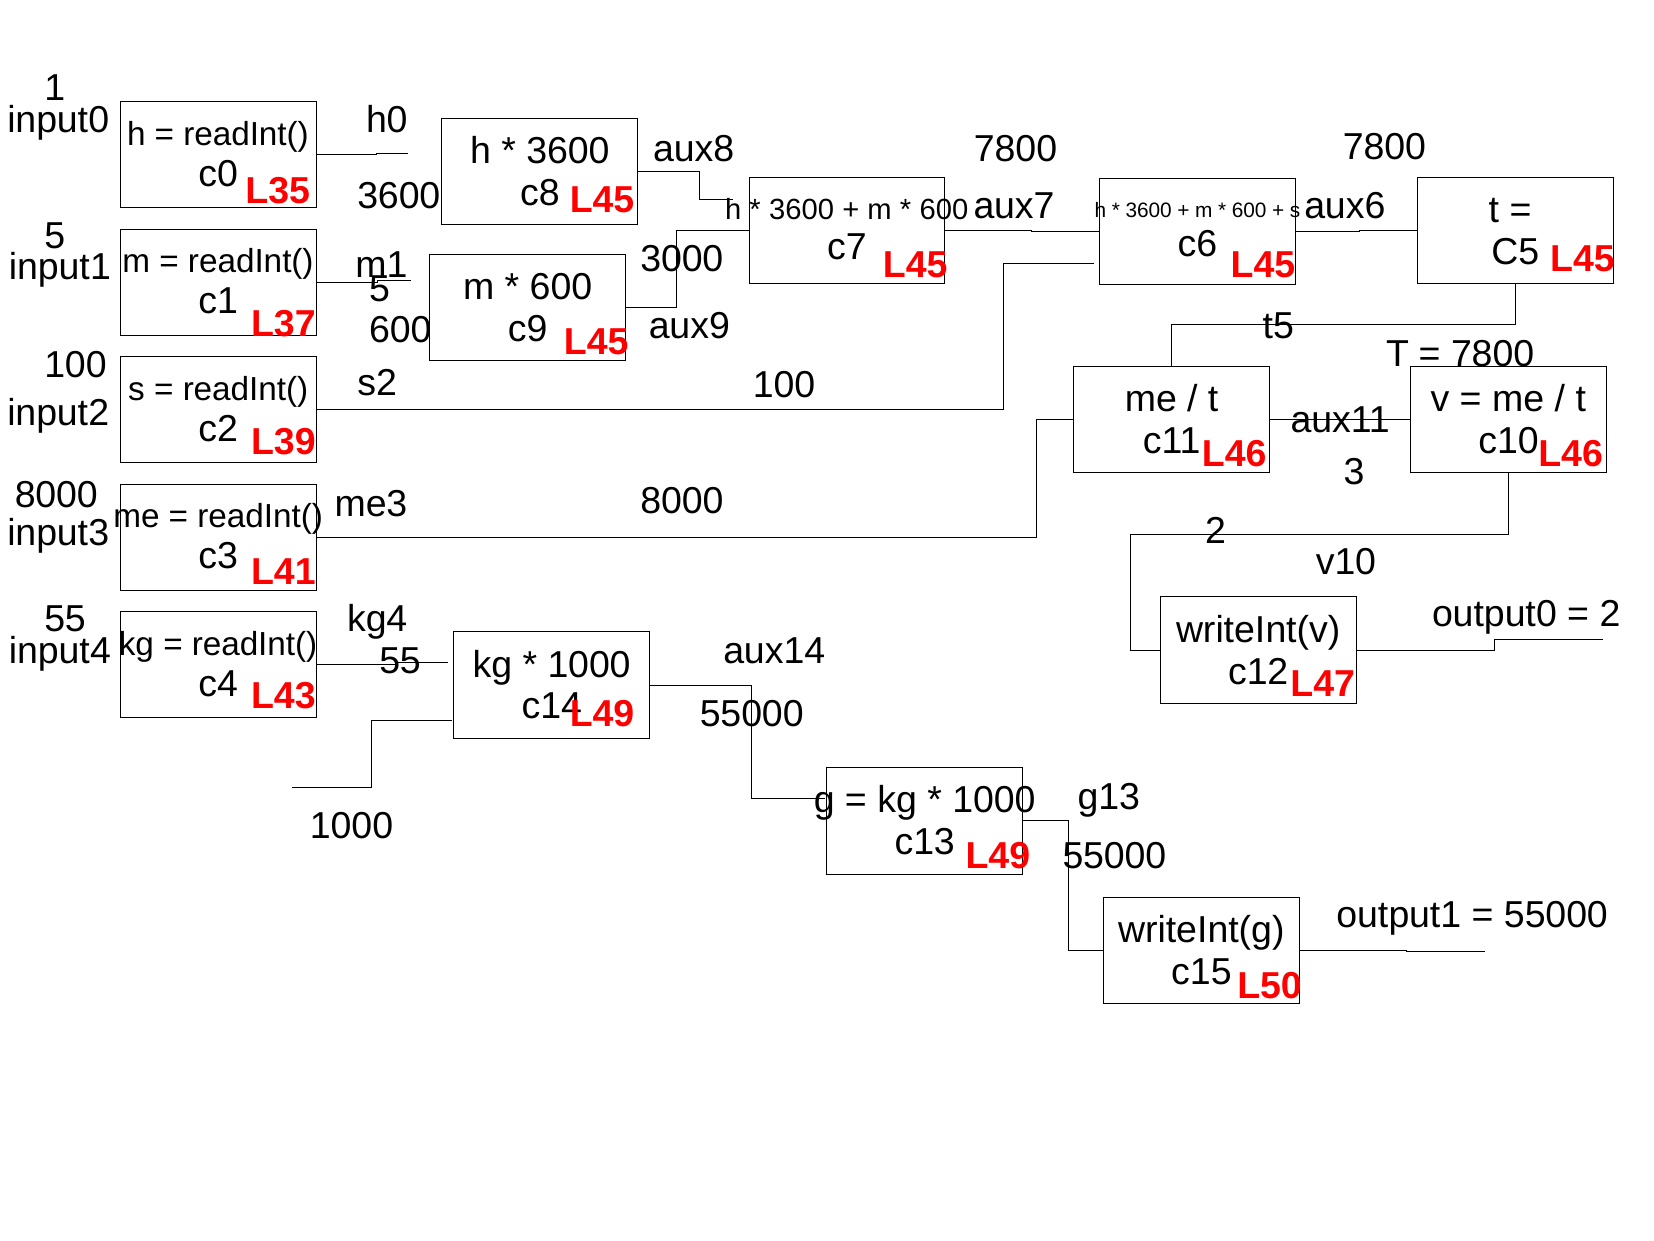

1
input0
h0
h = readInt()
c0
h * 3600
c8
7800
aux8
7800
L35
3600
L45
h * 3600 + m * 600
c7
aux7
aux6
t =
C5
h * 3600 + m * 600 + s
c6
5
m = readInt()
c1
3000
L45
m1
L45
L45
input1
m * 600
c9
5
L37
aux9
t5
600
L45
T = 7800
100
s2
s = readInt()
c2
100
me / t
c11
v = me / t
c10
input2
L39
L46
L46
3
8000
8000
me3
me = readInt()
c3
2
input3
L41
output0 = 2
55
kg4
writeInt(v)
c12
kg = readInt()
c4
input4
aux14
55
kg * 1000
c14
L47
L43
L49
55000
g = kg * 1000
c13
g13
1000
L49
55000
output1 = 55000
writeInt(g)
c15
L50